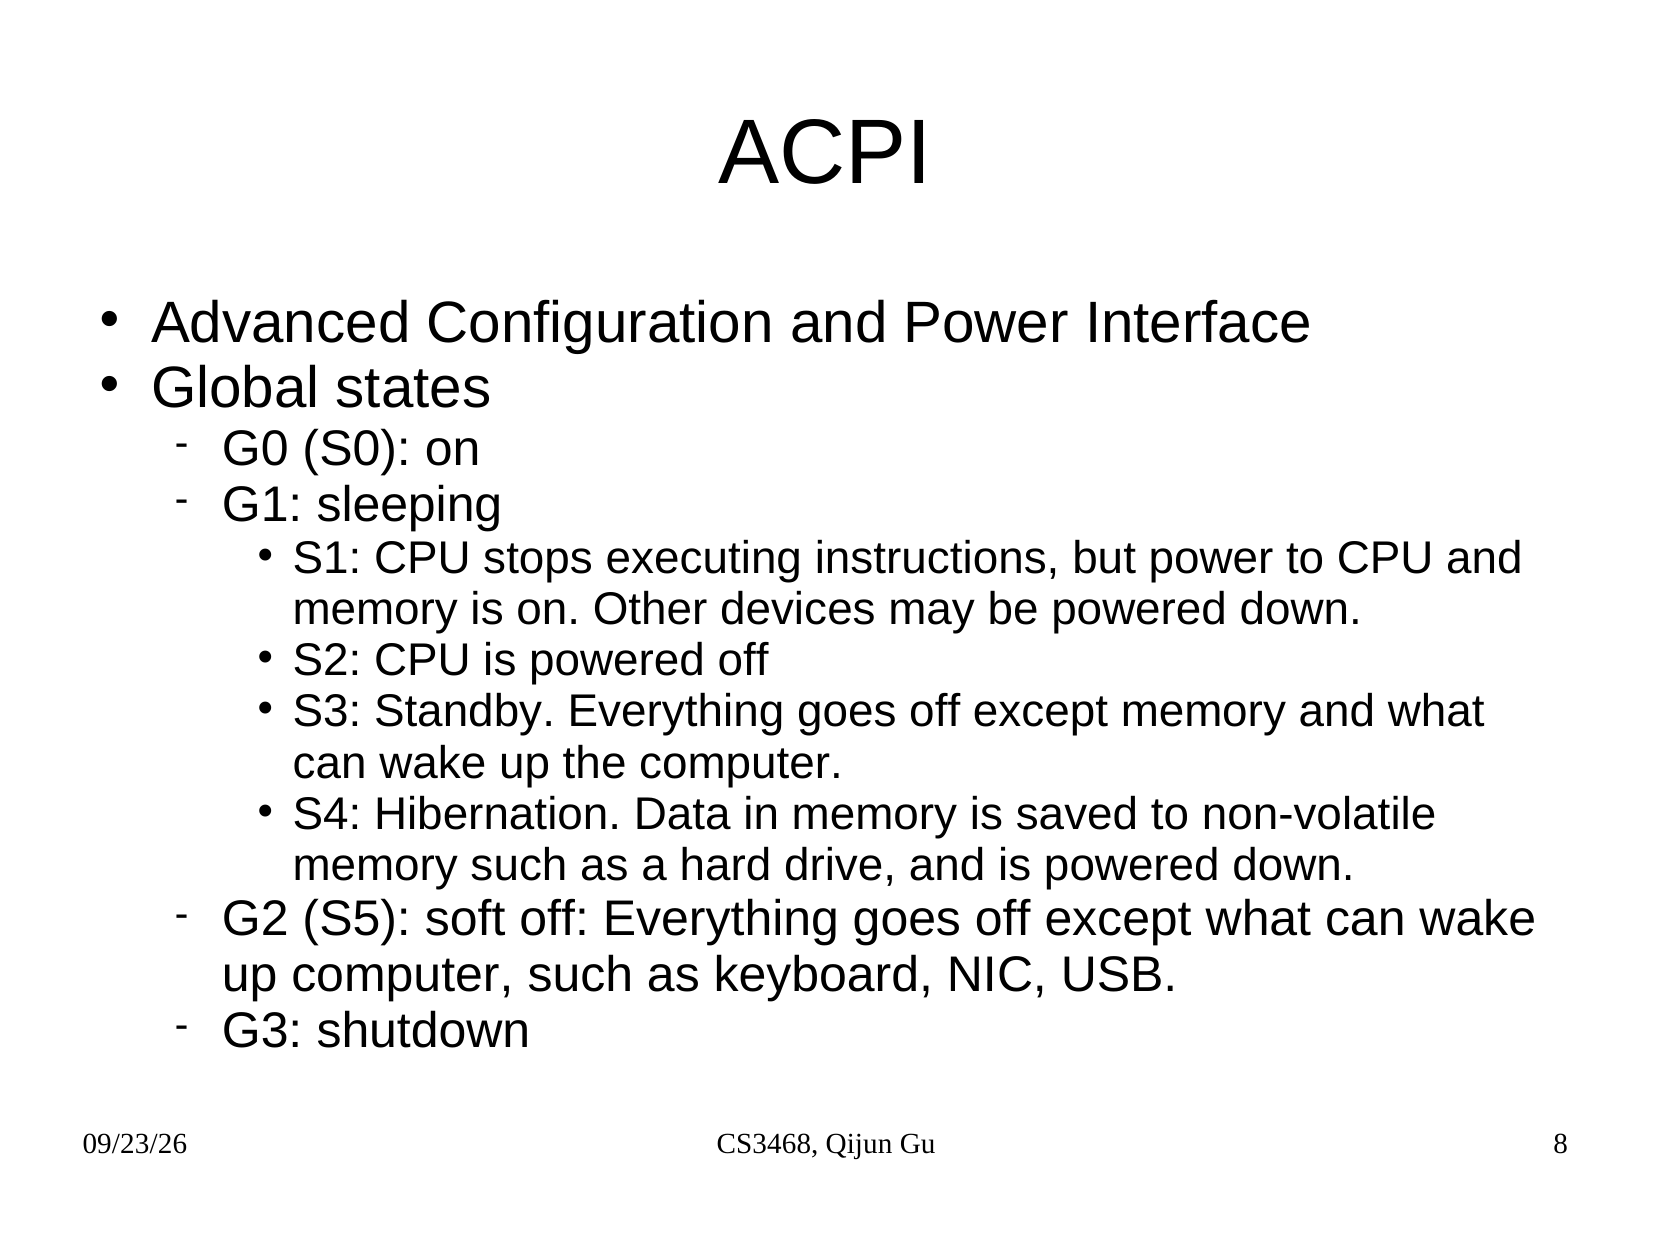

# ACPI
Advanced Configuration and Power Interface
Global states
G0 (S0): on
G1: sleeping
S1: CPU stops executing instructions, but power to CPU and memory is on. Other devices may be powered down.
S2: CPU is powered off
S3: Standby. Everything goes off except memory and what can wake up the computer.
S4: Hibernation. Data in memory is saved to non-volatile memory such as a hard drive, and is powered down.
G2 (S5): soft off: Everything goes off except what can wake up computer, such as keyboard, NIC, USB.
G3: shutdown
CS3468, Qijun Gu
8